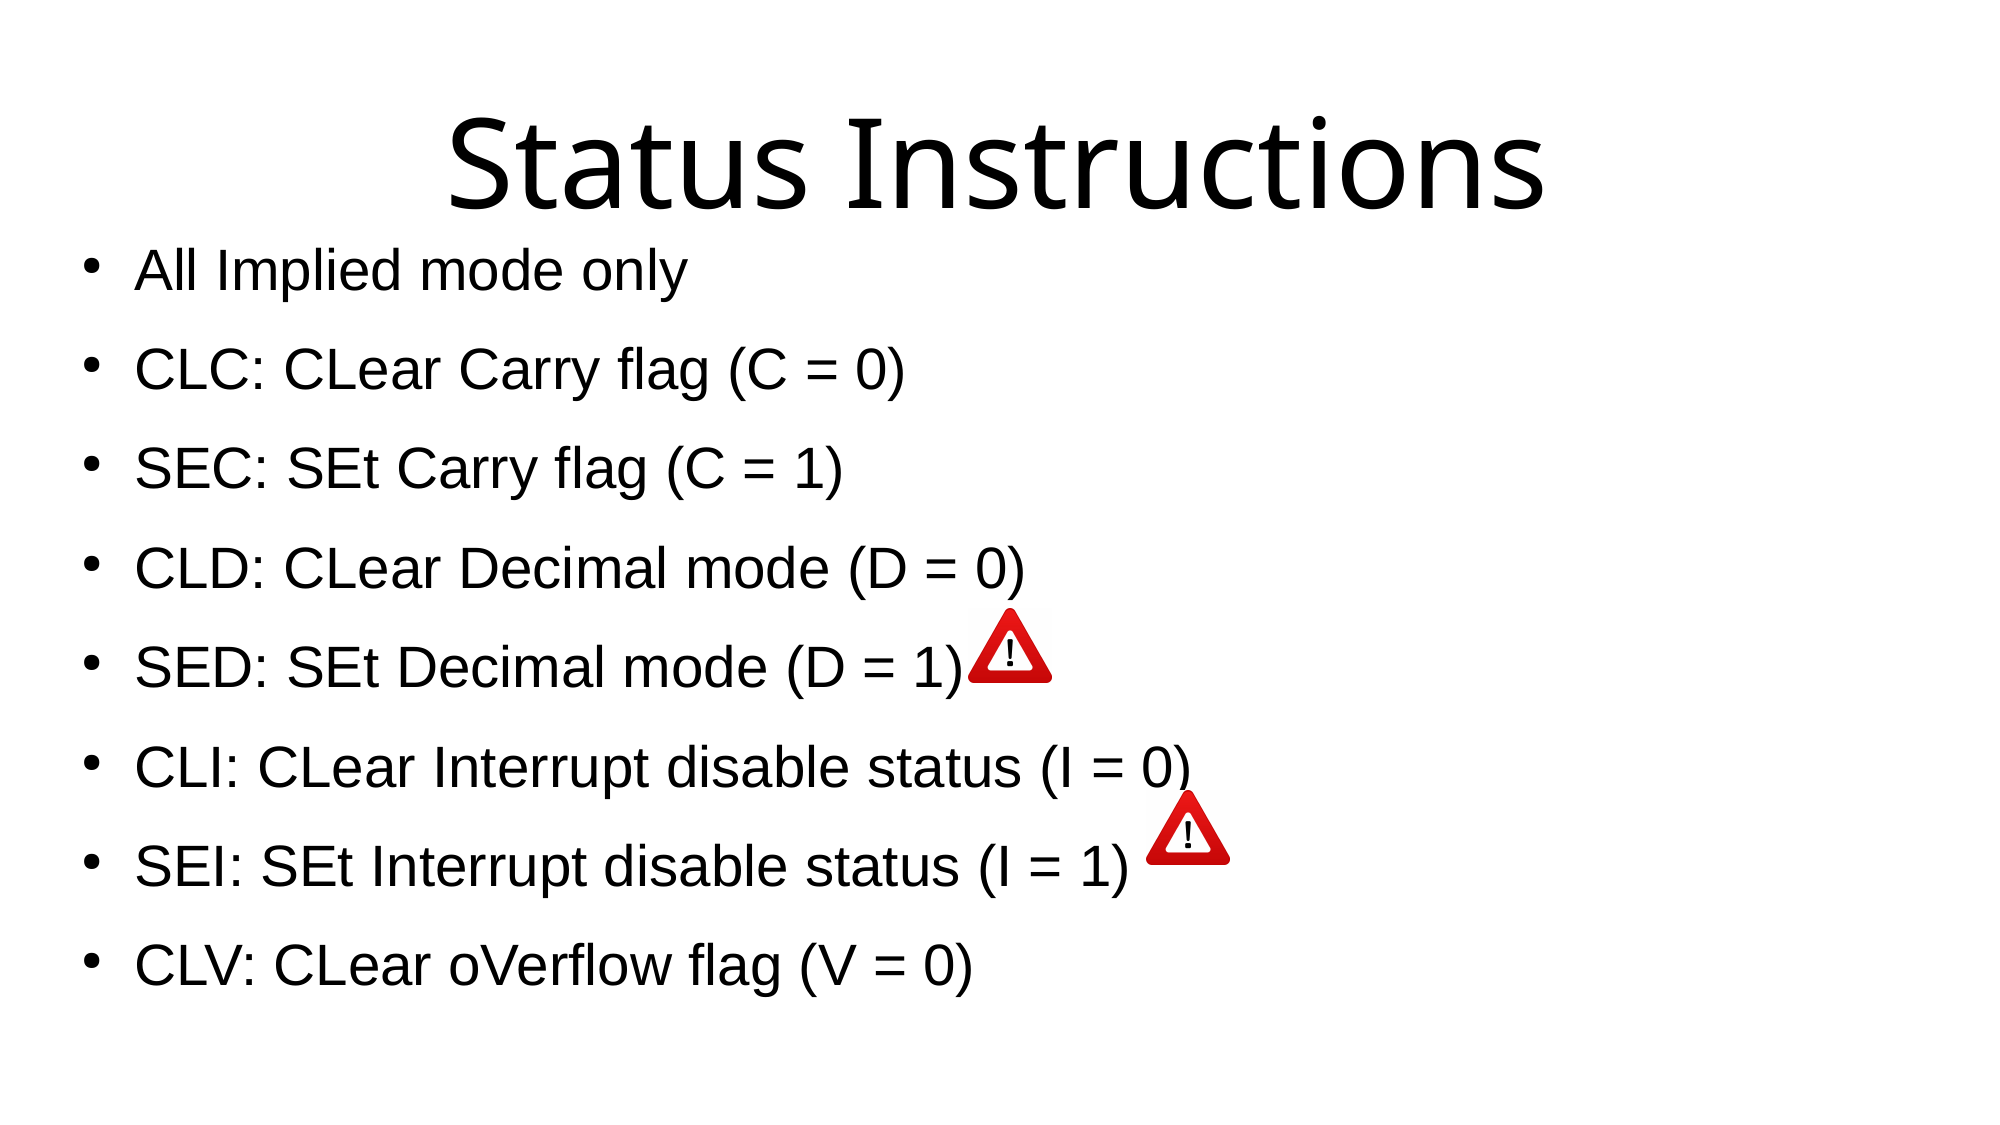

Status Instructions
# All Implied mode only
CLC: CLear Carry flag (C = 0)
SEC: SEt Carry flag (C = 1)
CLD: CLear Decimal mode (D = 0)
SED: SEt Decimal mode (D = 1)
CLI: CLear Interrupt disable status (I = 0)
SEI: SEt Interrupt disable status (I = 1)
CLV: CLear oVerflow flag (V = 0)